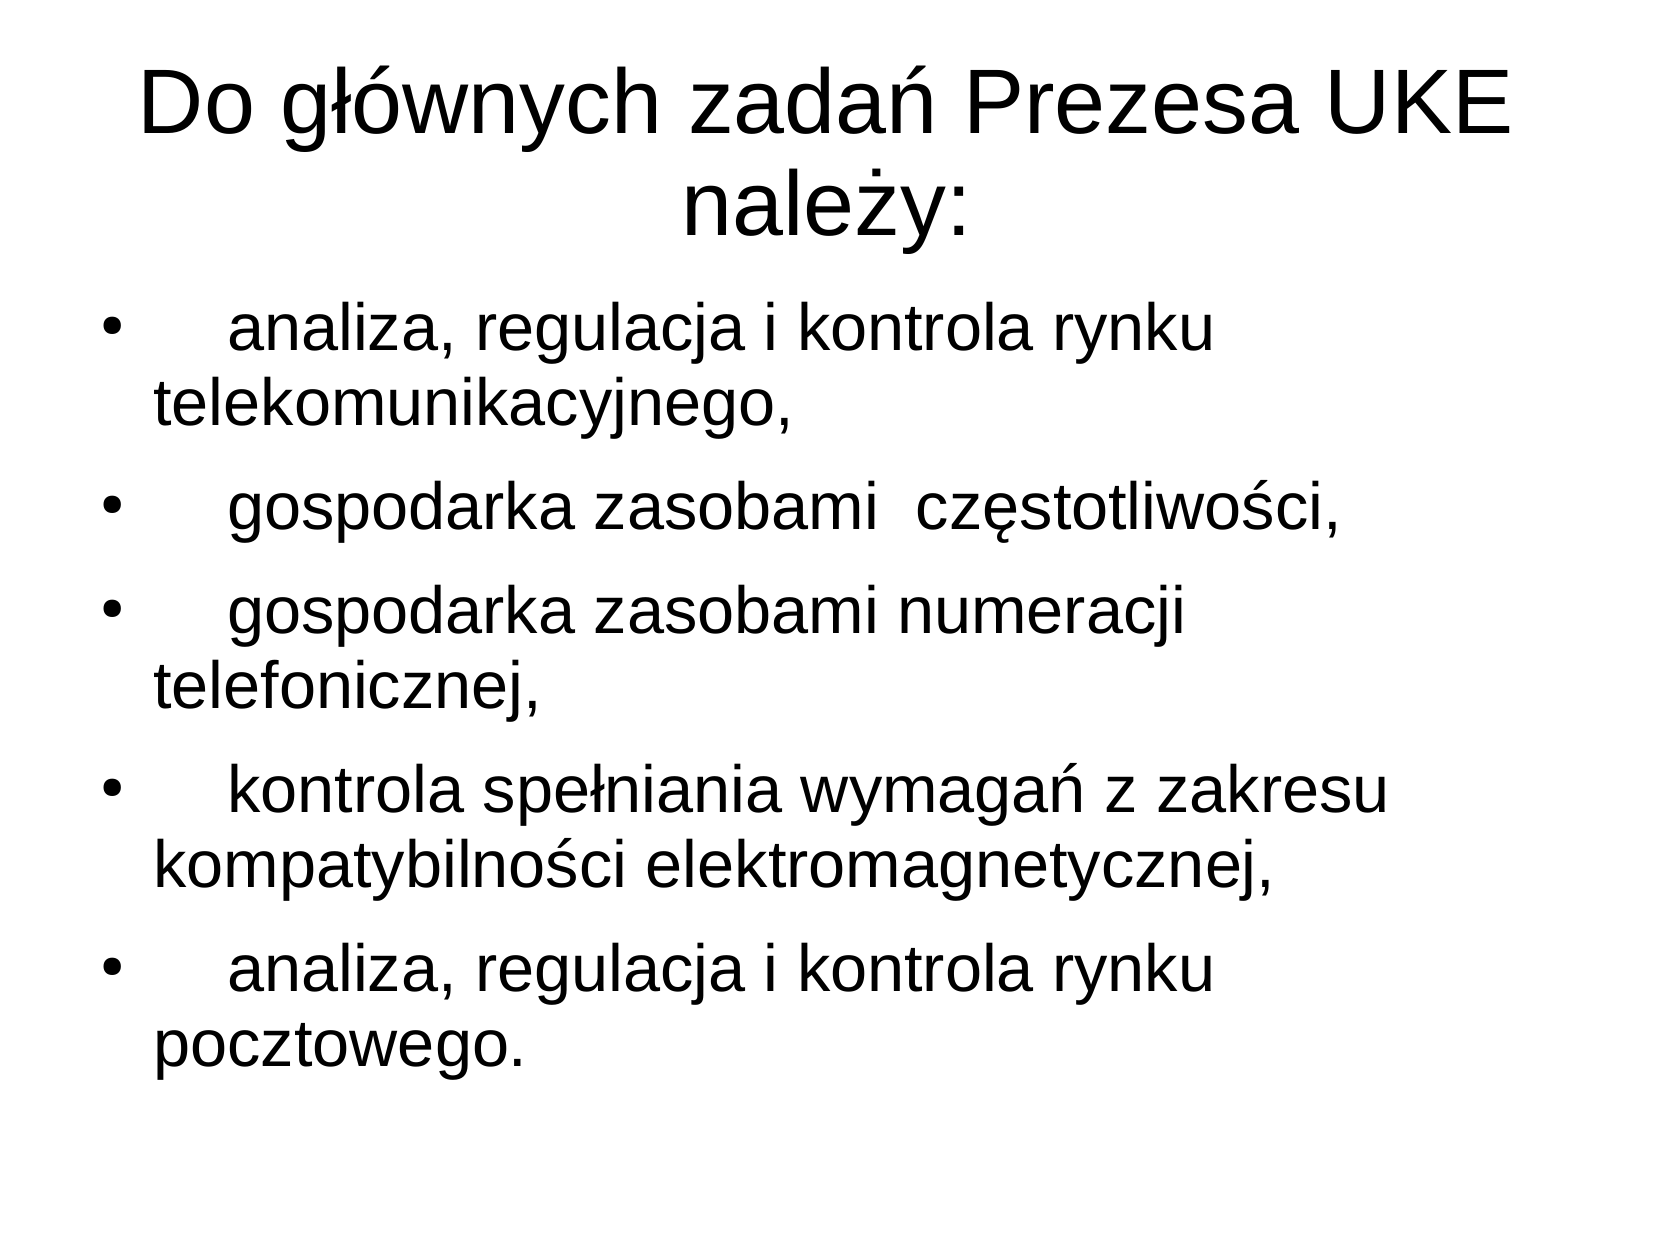

# Do głównych zadań Prezesa UKE należy:
 analiza, regulacja i kontrola rynku telekomunikacyjnego,
 gospodarka zasobami częstotliwości,
 gospodarka zasobami numeracji telefonicznej,
 kontrola spełniania wymagań z zakresu kompatybilności elektromagnetycznej,
 analiza, regulacja i kontrola rynku pocztowego.